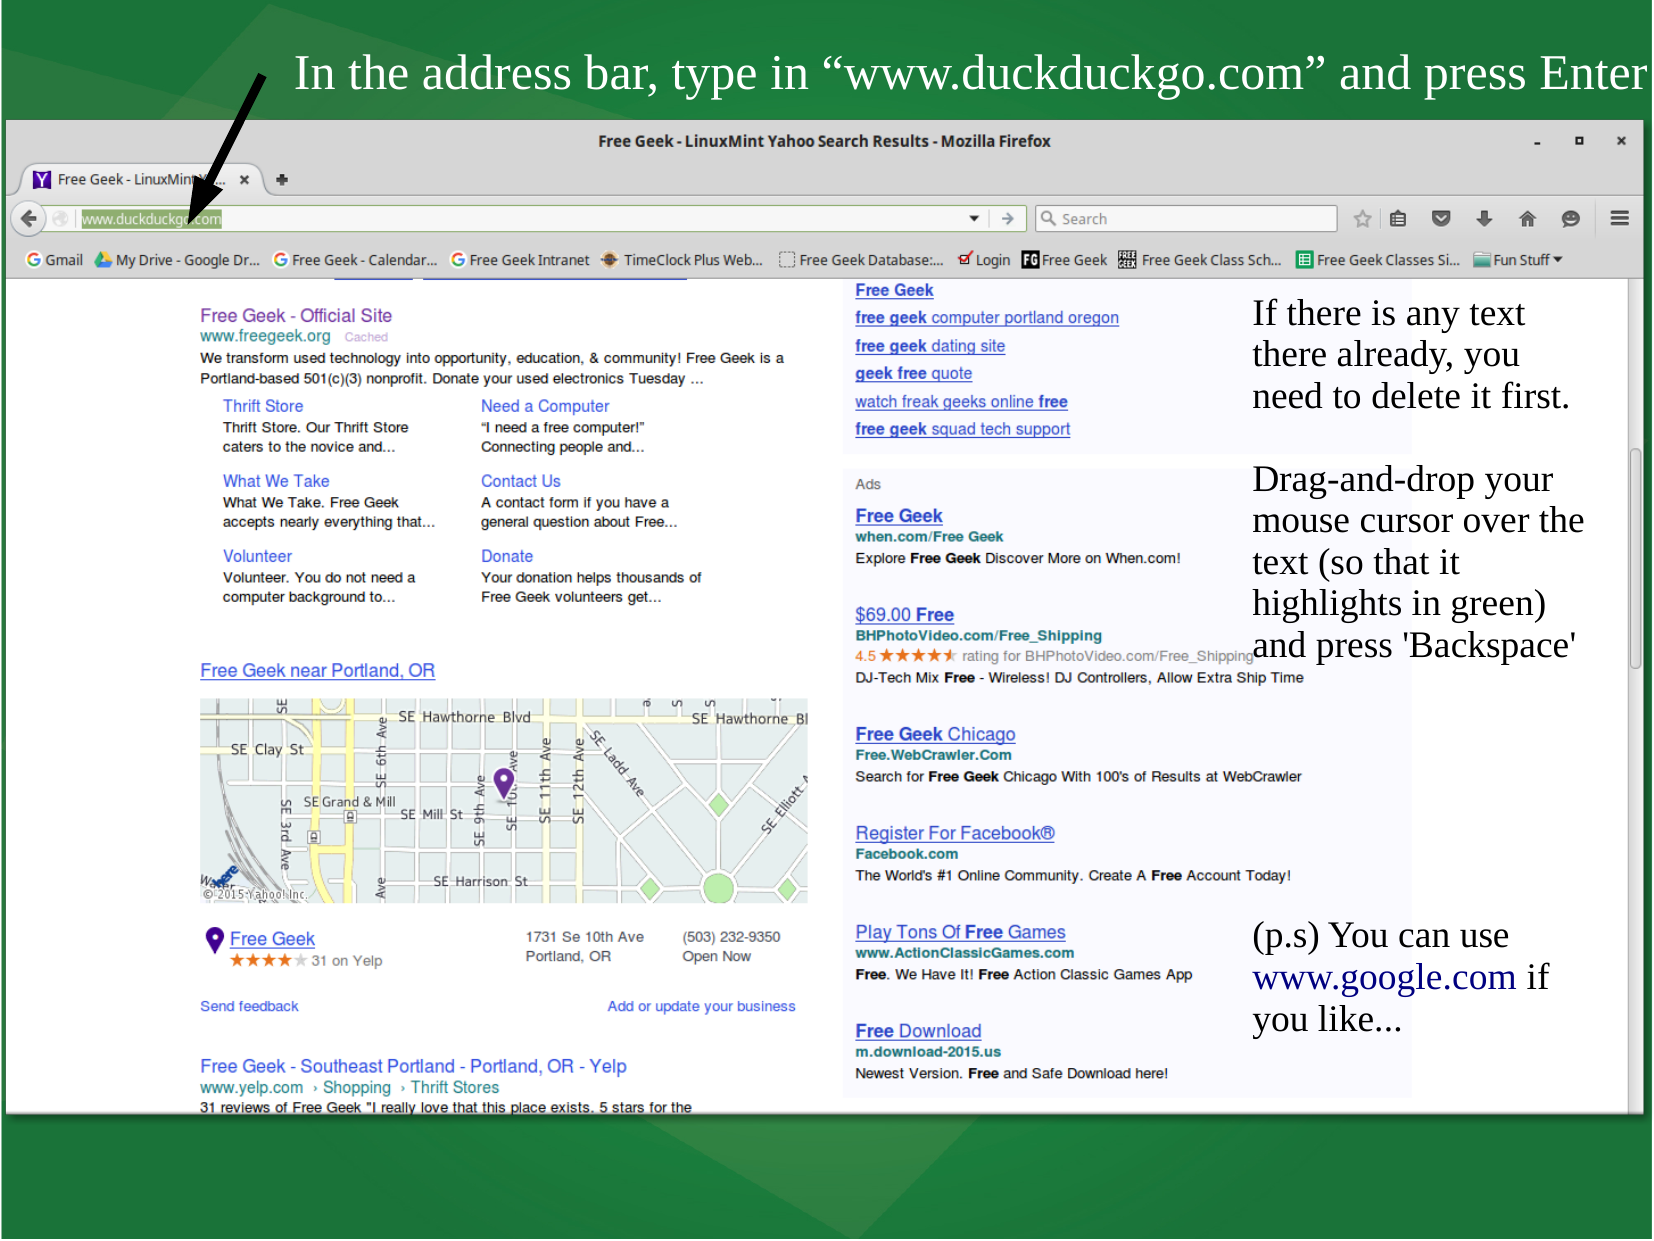

In the address bar, type in “www.duckduckgo.com” and press Enter
If there is any text there already, you need to delete it first.
Drag-and-drop your mouse cursor over the text (so that it highlights in green) and press 'Backspace'
(p.s) You can use www.google.com if you like...